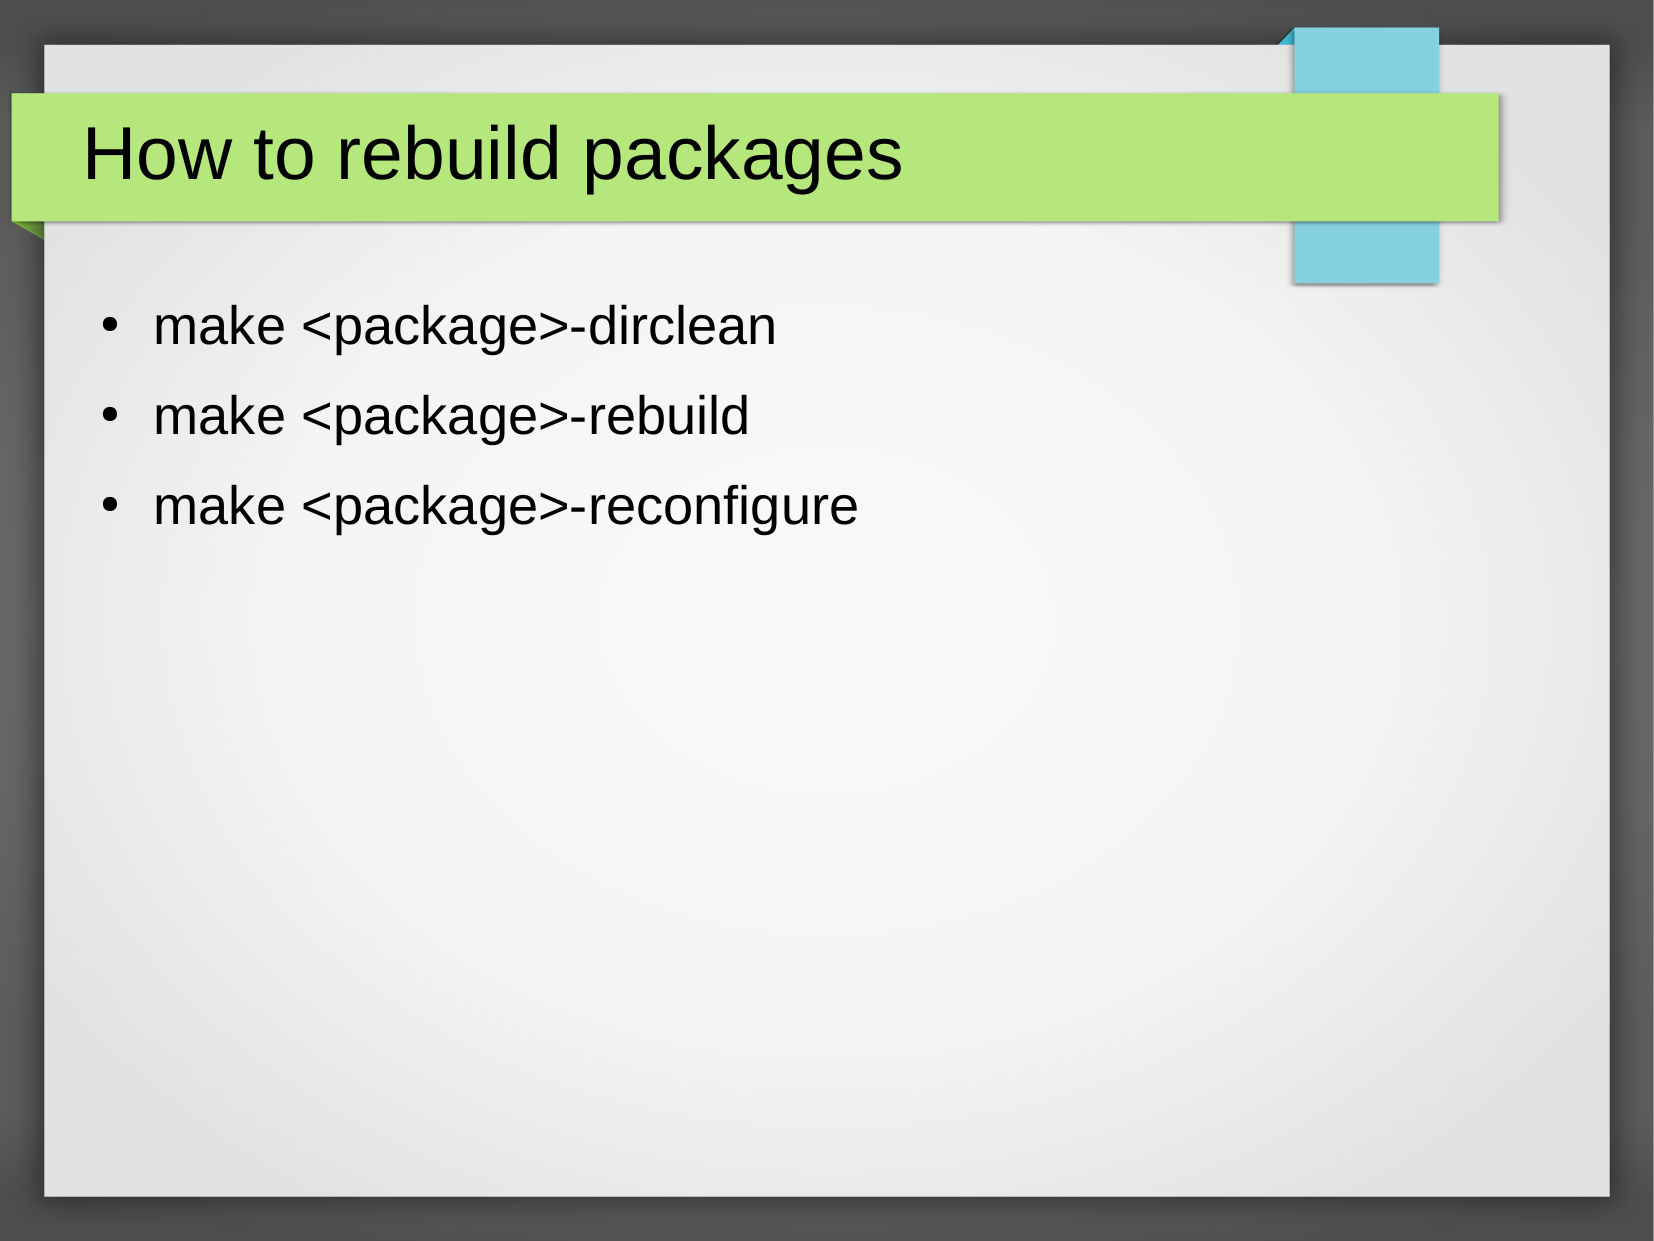

# How to rebuild packages
make <package>-dirclean
make <package>-rebuild
make <package>-reconfigure